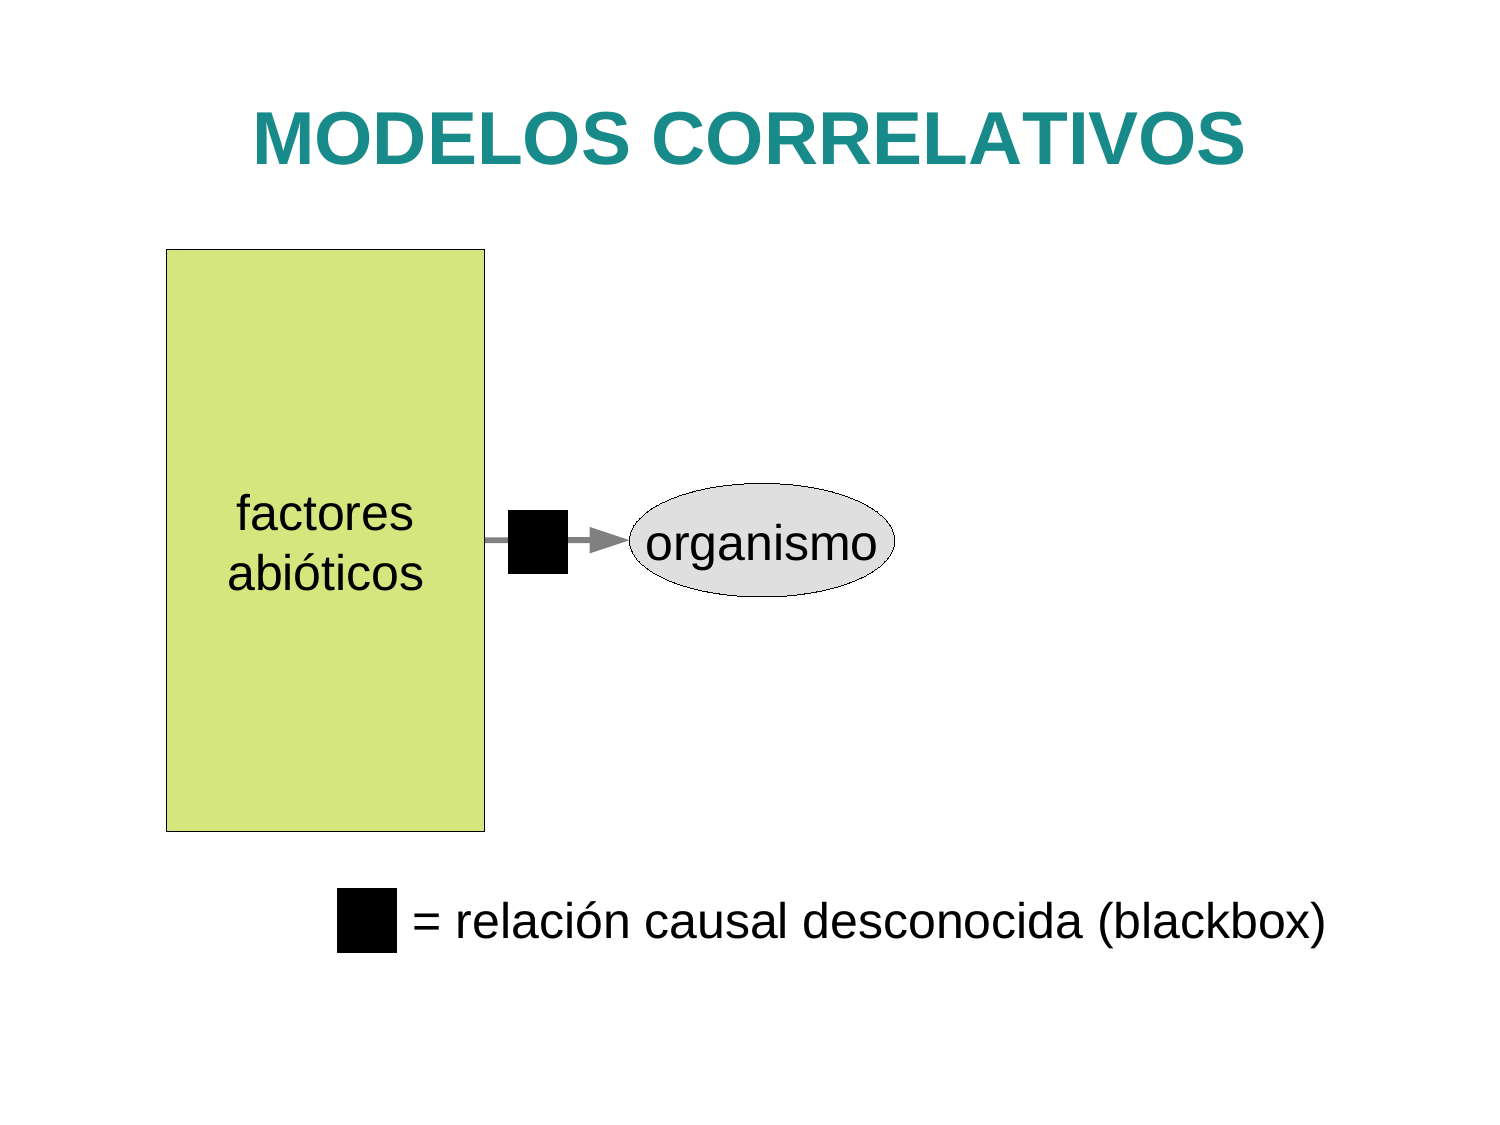

# MODELOS CORRELATIVOS
factores
abióticos
organismo
= relación causal desconocida (blackbox)